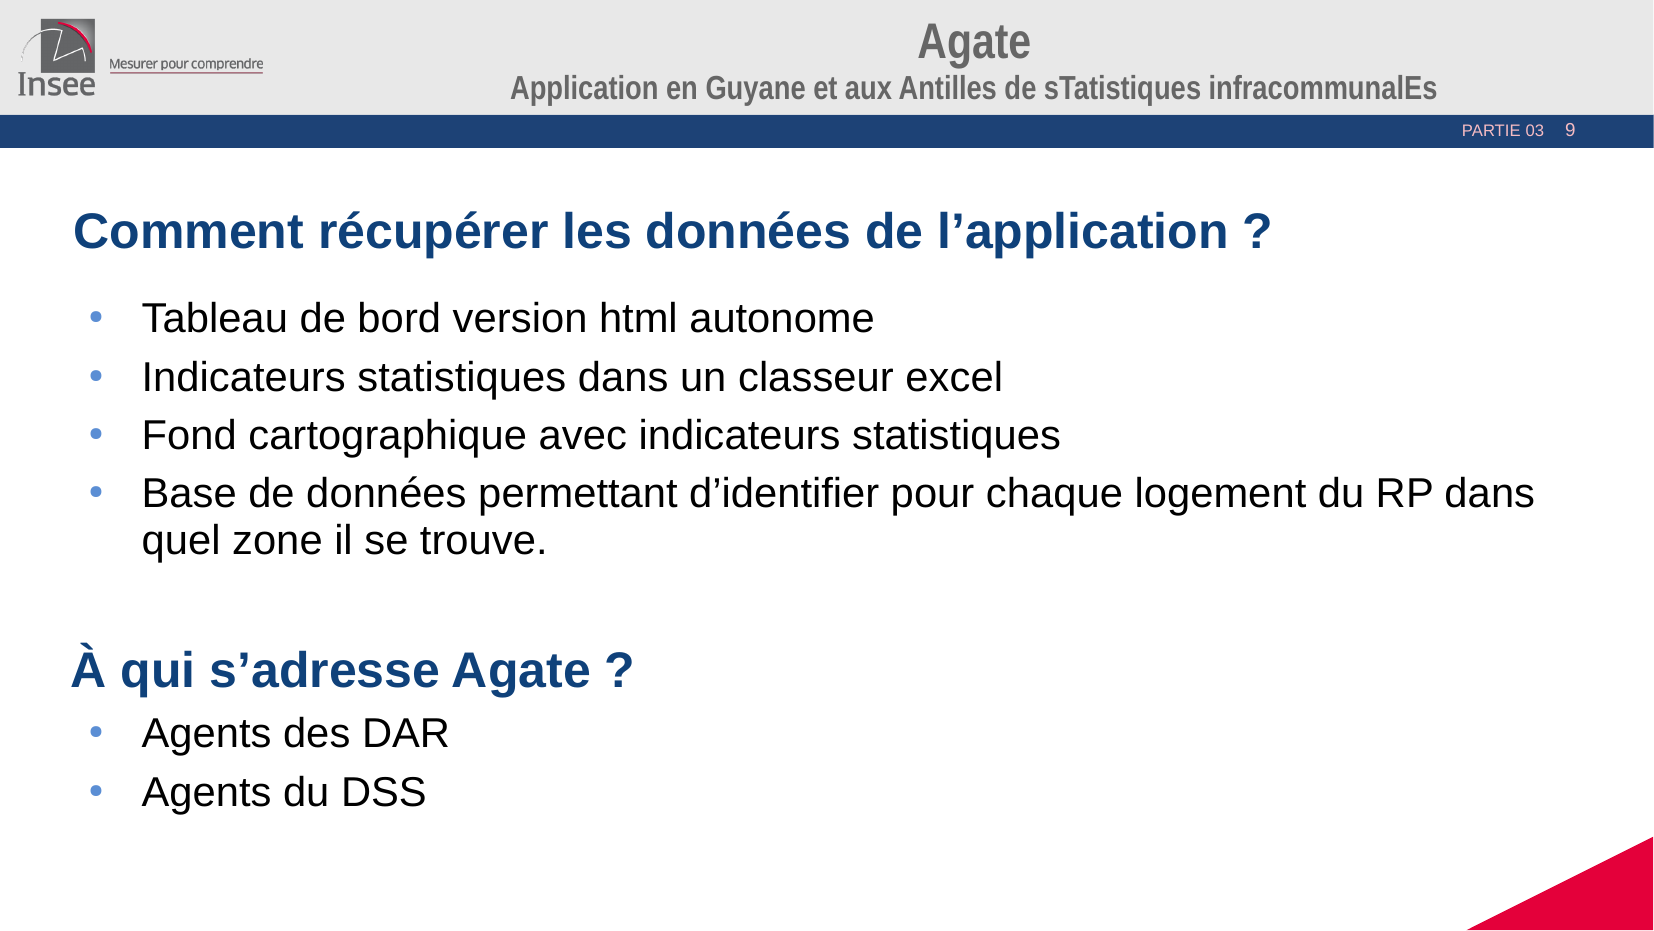

# Agate Application en Guyane et aux Antilles de sTatistiques infracommunalEs
PARTIE 03
9
Comment récupérer les données de l’application ?
Tableau de bord version html autonome
Indicateurs statistiques dans un classeur excel
Fond cartographique avec indicateurs statistiques
Base de données permettant d’identifier pour chaque logement du RP dans quel zone il se trouve.
À qui s’adresse Agate ?
Agents des DAR
Agents du DSS